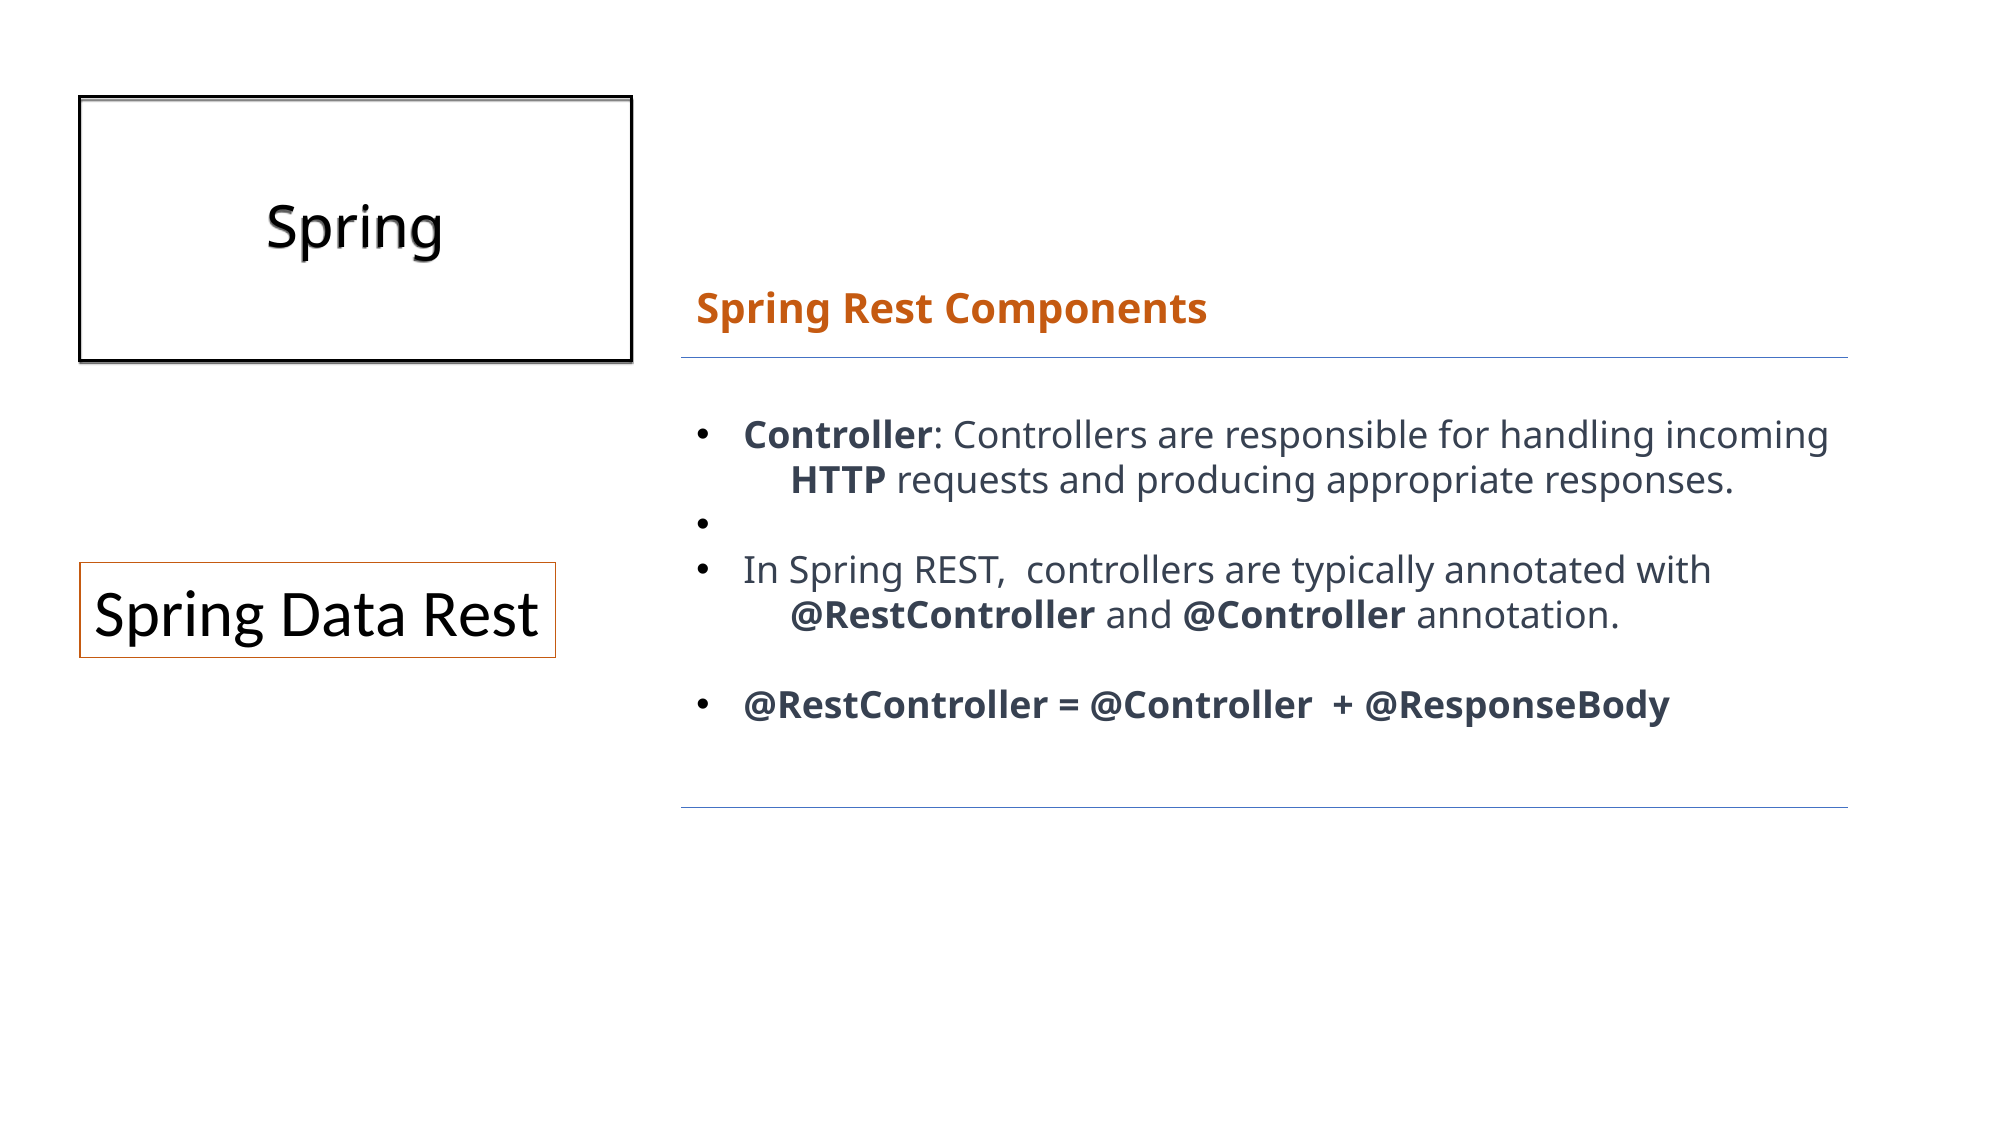

# Spring
Spring Rest Components
Controller: Controllers are responsible for handling incoming HTTP requests and producing appropriate responses.
In Spring REST, controllers are typically annotated with @RestController and @Controller annotation.
@RestController = @Controller + @ResponseBody
Spring Data Rest